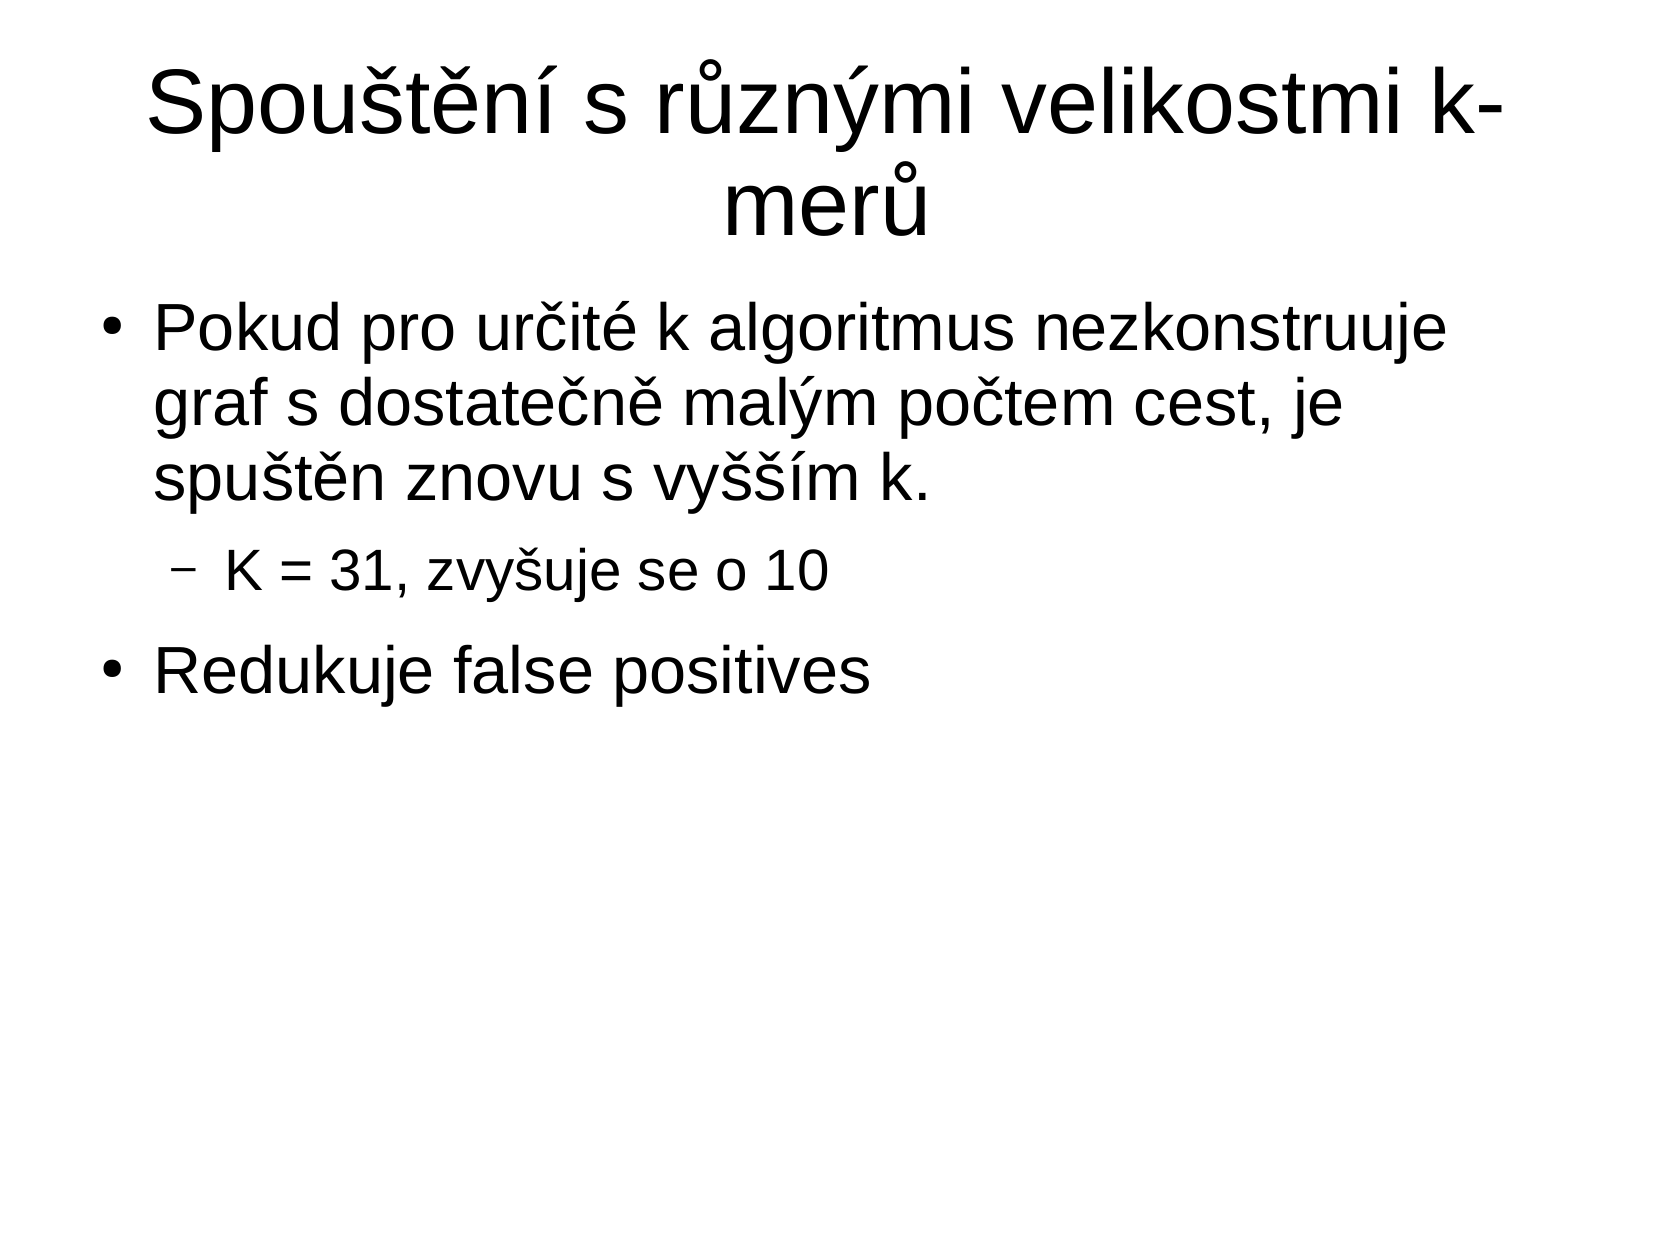

# Spouštění s různými velikostmi k-merů
Pokud pro určité k algoritmus nezkonstruuje graf s dostatečně malým počtem cest, je spuštěn znovu s vyšším k.
K = 31, zvyšuje se o 10
Redukuje false positives